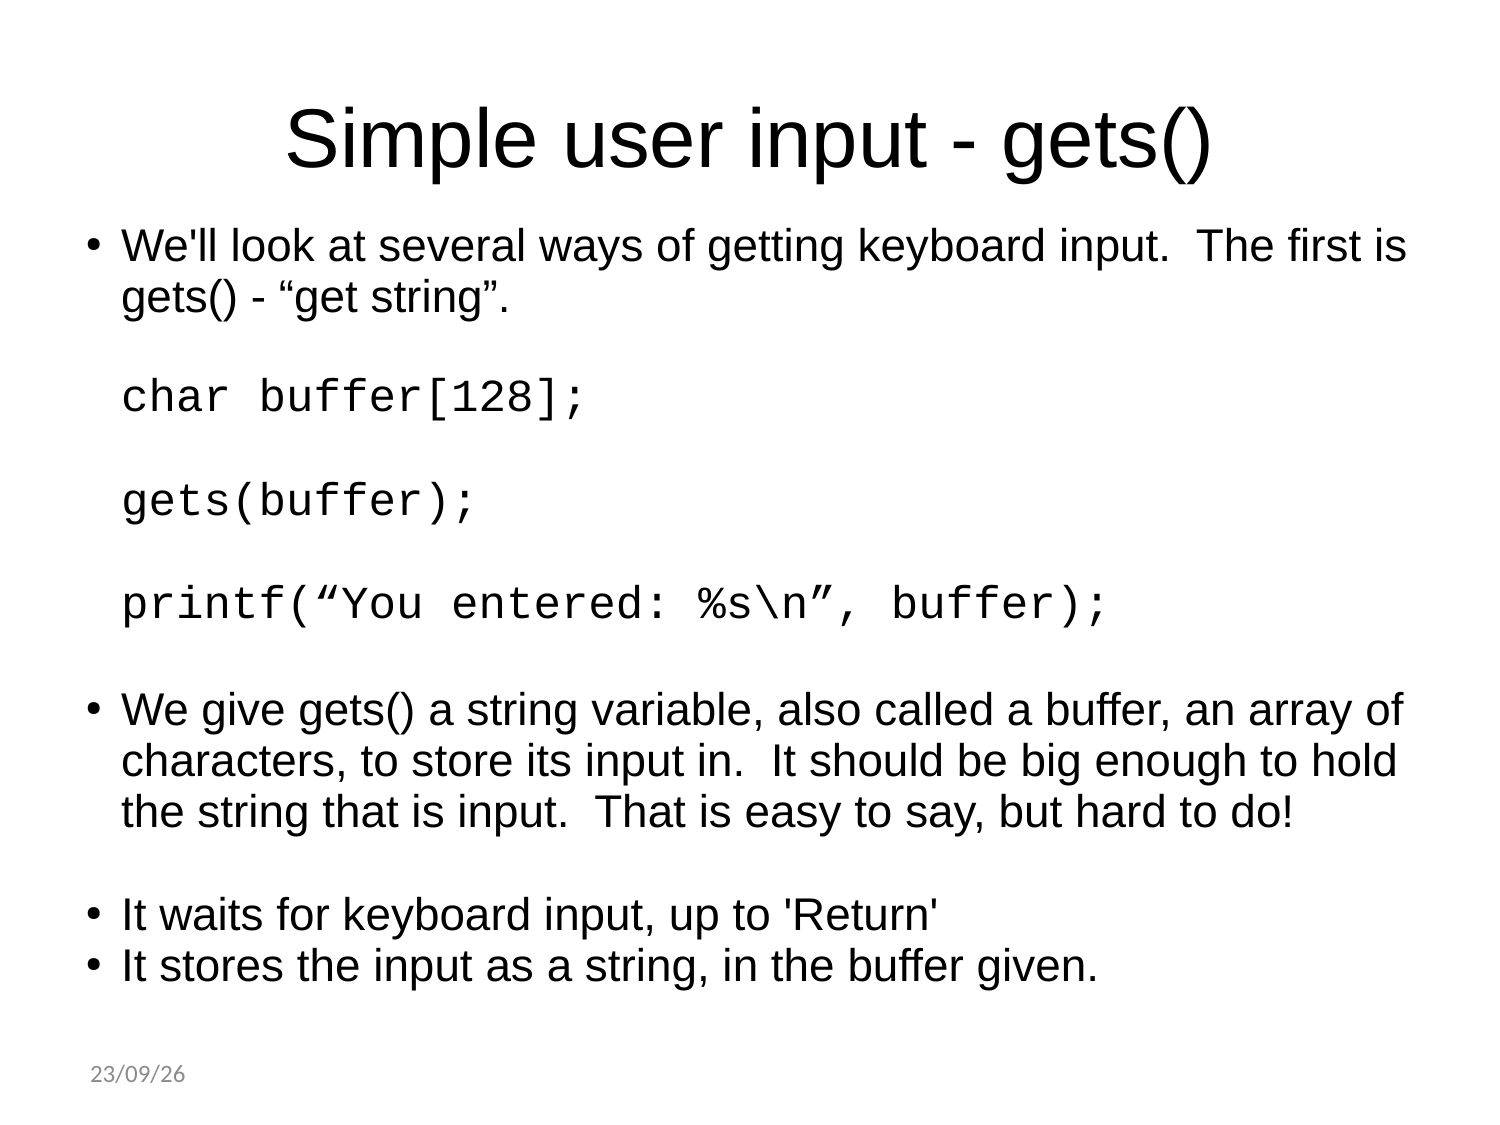

# Simple user input - gets()
We'll look at several ways of getting keyboard input. The first is gets() - “get string”.
char buffer[128];
gets(buffer);
printf(“You entered: %s\n”, buffer);
We give gets() a string variable, also called a buffer, an array of characters, to store its input in. It should be big enough to hold the string that is input. That is easy to say, but hard to do!
It waits for keyboard input, up to 'Return'
It stores the input as a string, in the buffer given.